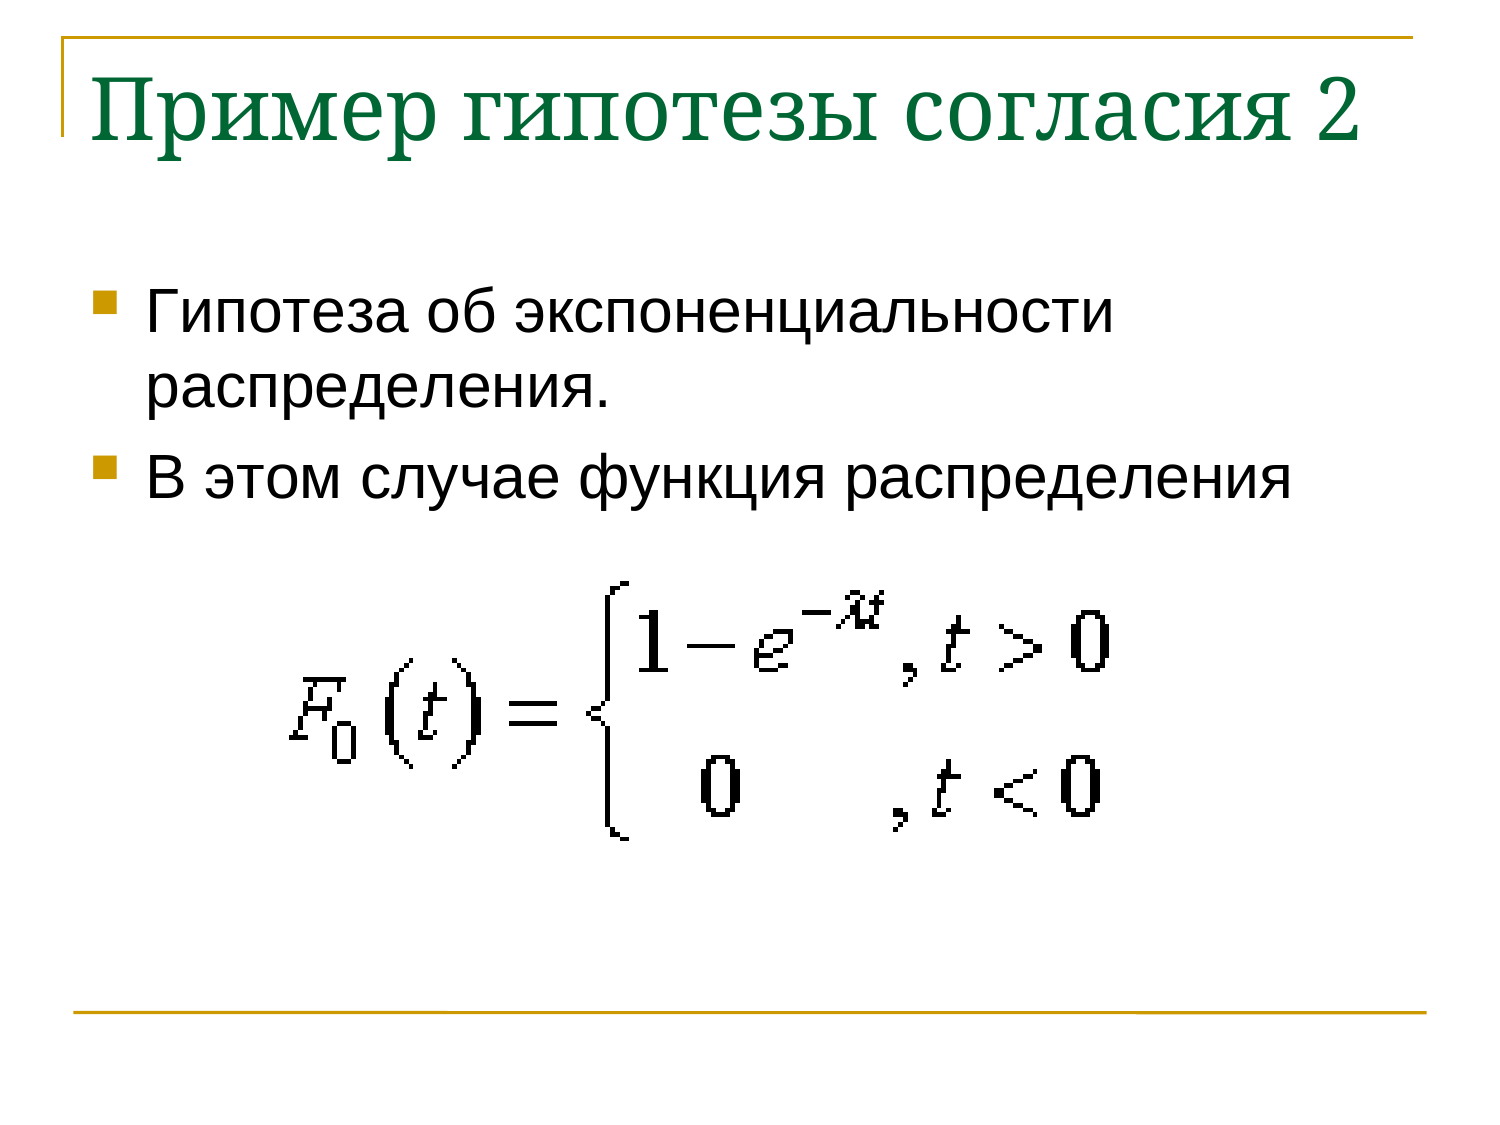

# Пример гипотезы согласия 2
Гипотеза об экспоненциальности распределения.
В этом случае функция распределения